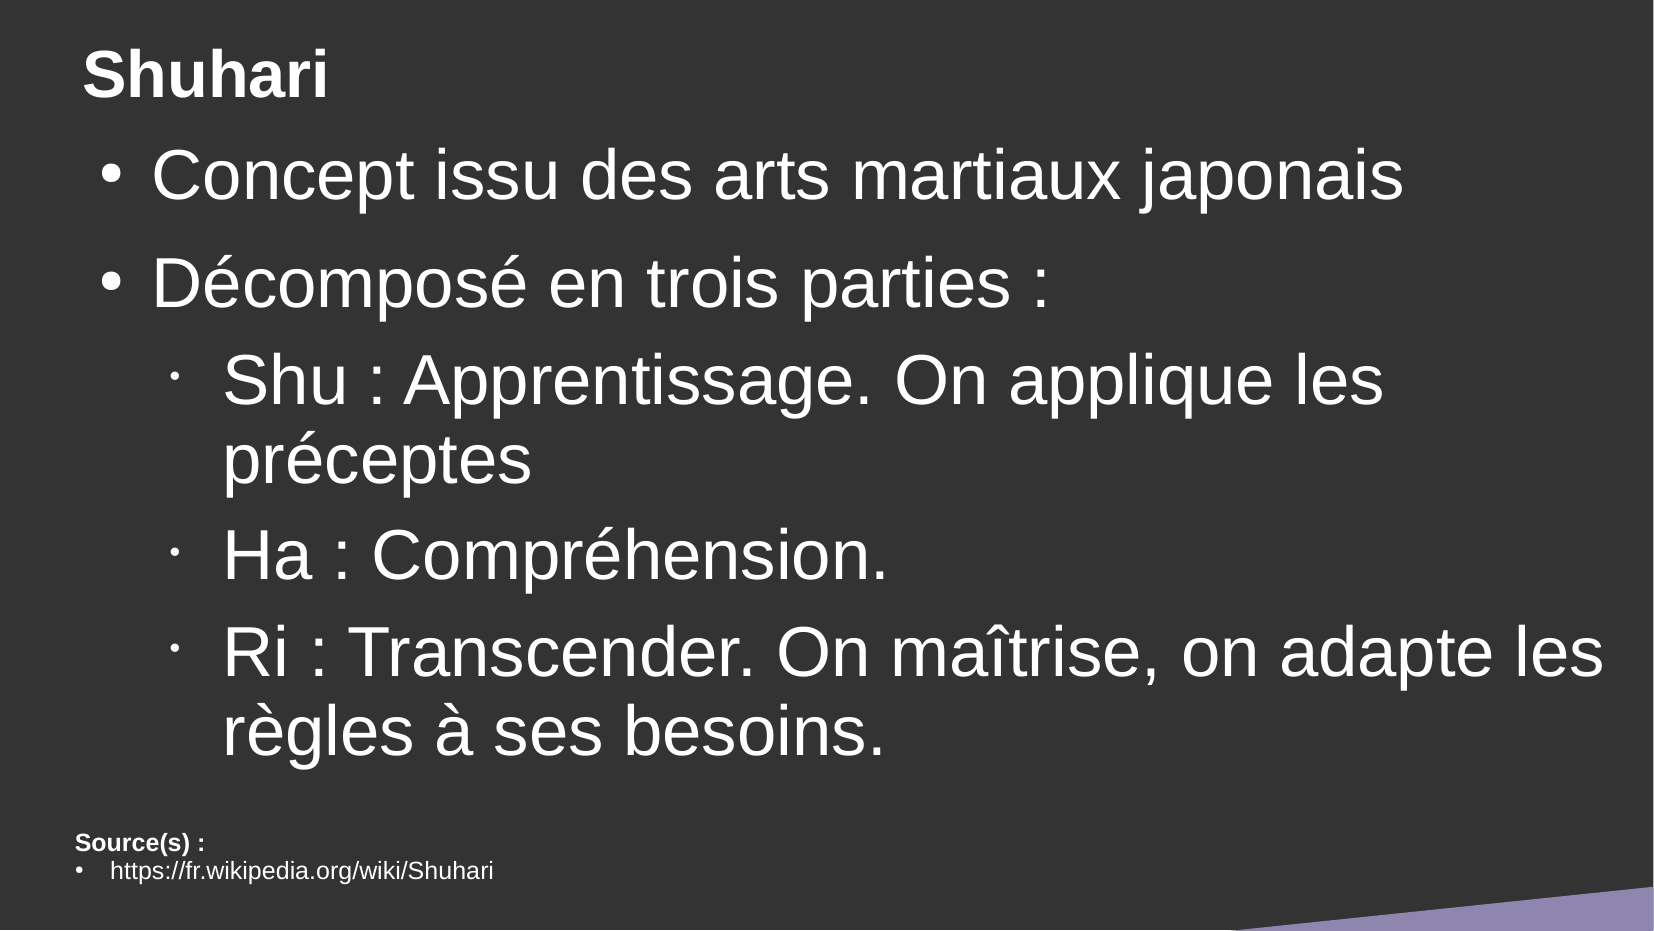

Shuhari
# Concept issu des arts martiaux japonais
Décomposé en trois parties :
Shu : Apprentissage. On applique les préceptes
Ha : Compréhension.
Ri : Transcender. On maîtrise, on adapte les règles à ses besoins.
Source(s) :
https://fr.wikipedia.org/wiki/Shuhari